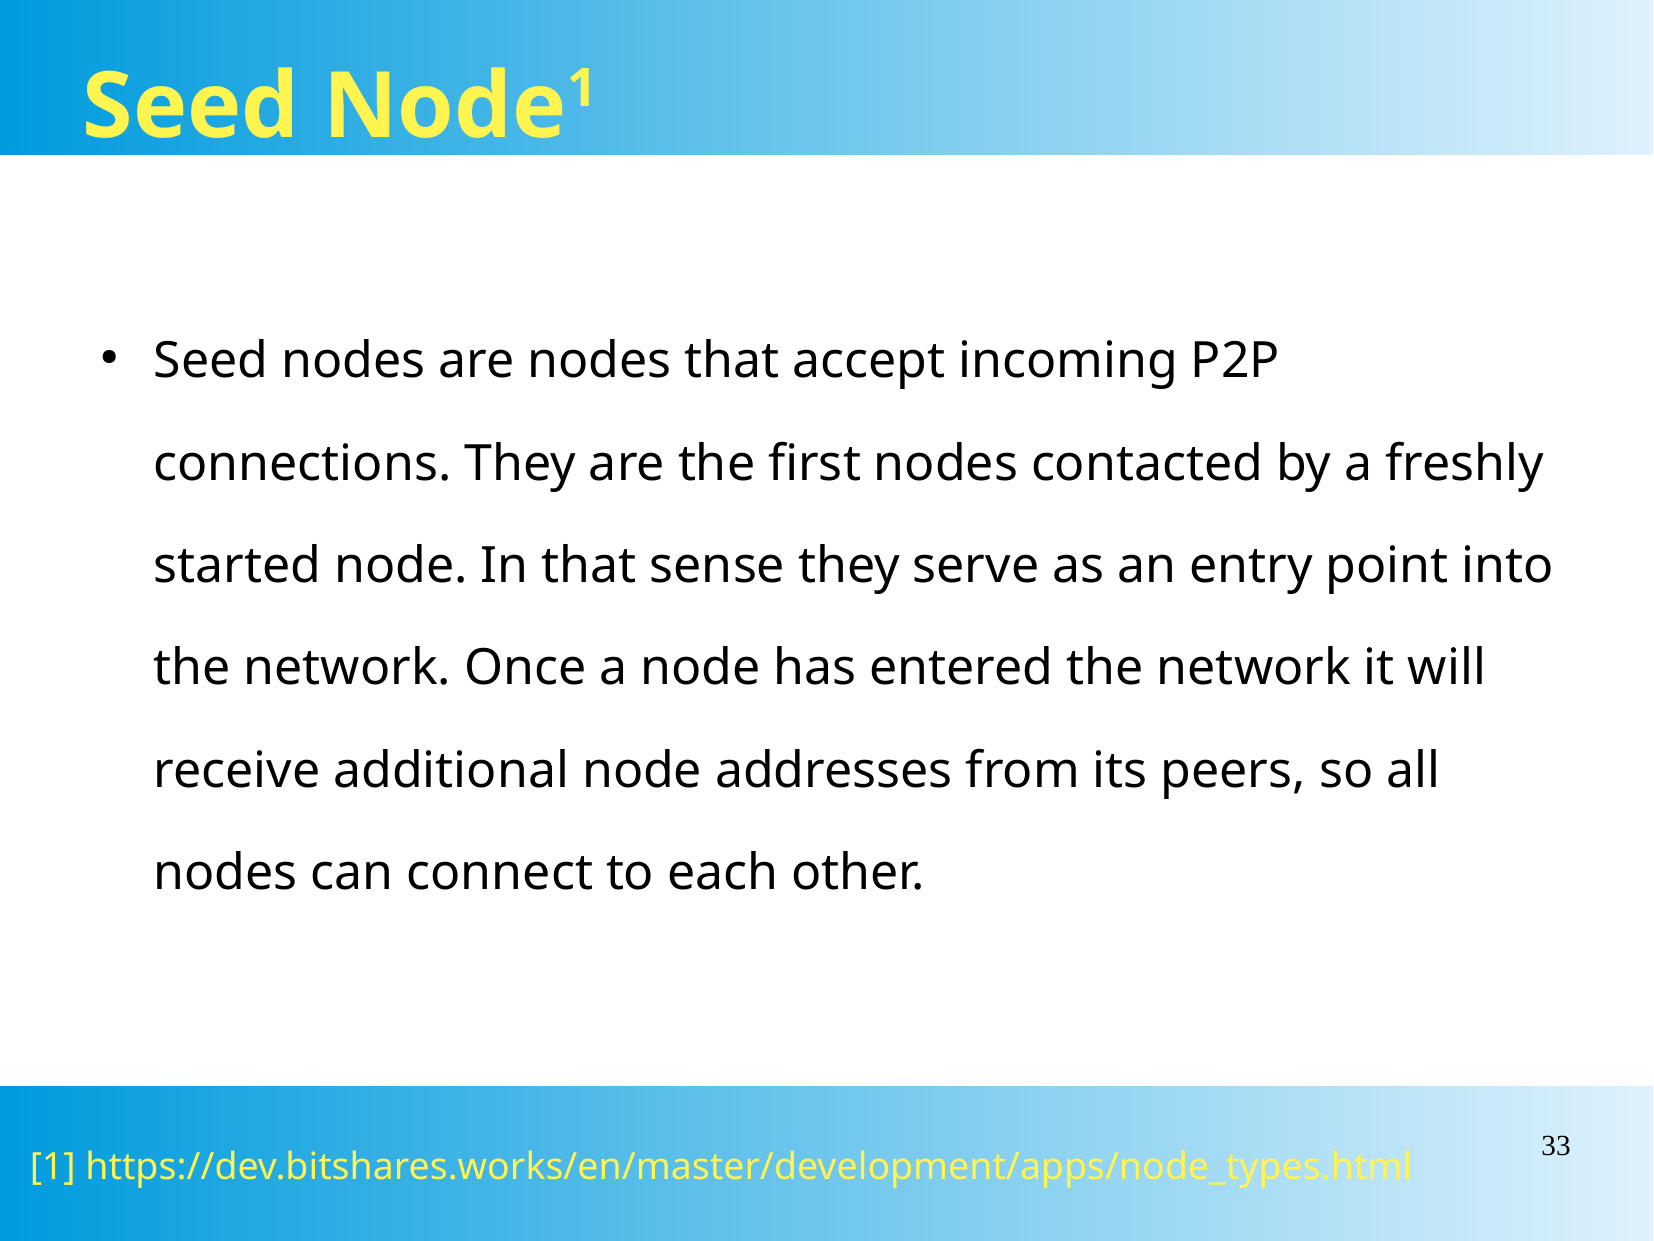

# Seed Node1
Seed nodes are nodes that accept incoming P2P connections. They are the first nodes contacted by a freshly started node. In that sense they serve as an entry point into the network. Once a node has entered the network it will receive additional node addresses from its peers, so all nodes can connect to each other.
33
[1] https://dev.bitshares.works/en/master/development/apps/node_types.html